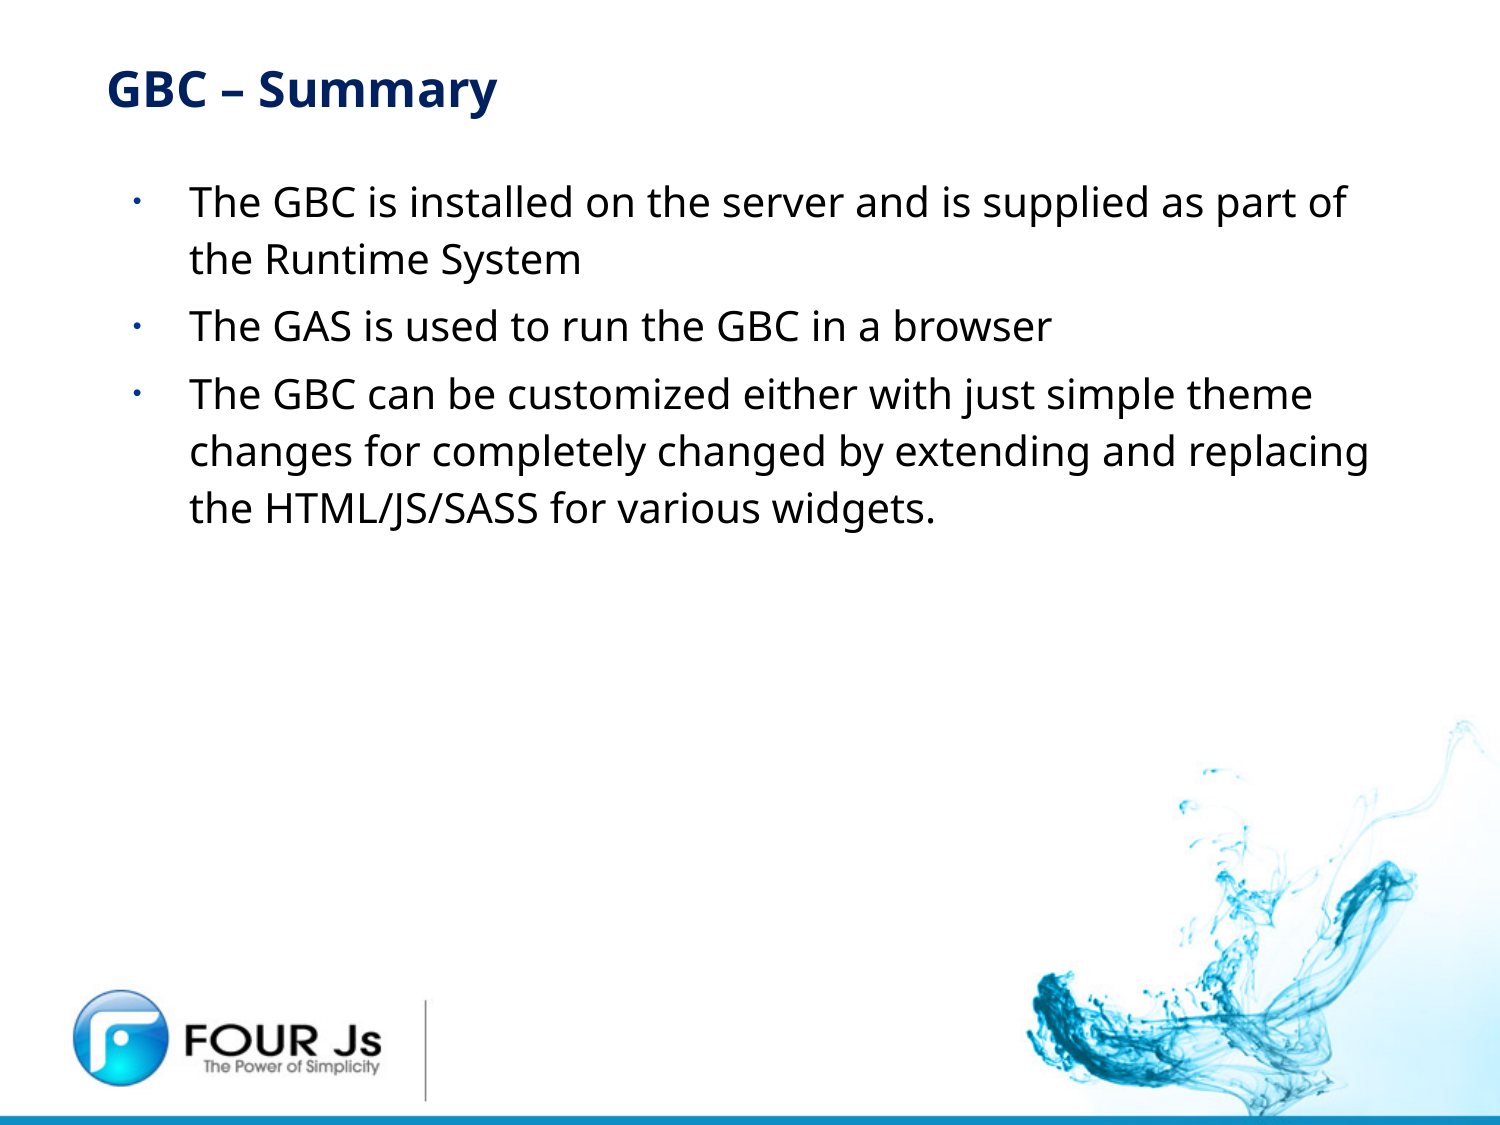

# GBC – Summary
The GBC is installed on the server and is supplied as part of the Runtime System
The GAS is used to run the GBC in a browser
The GBC can be customized either with just simple theme changes for completely changed by extending and replacing the HTML/JS/SASS for various widgets.